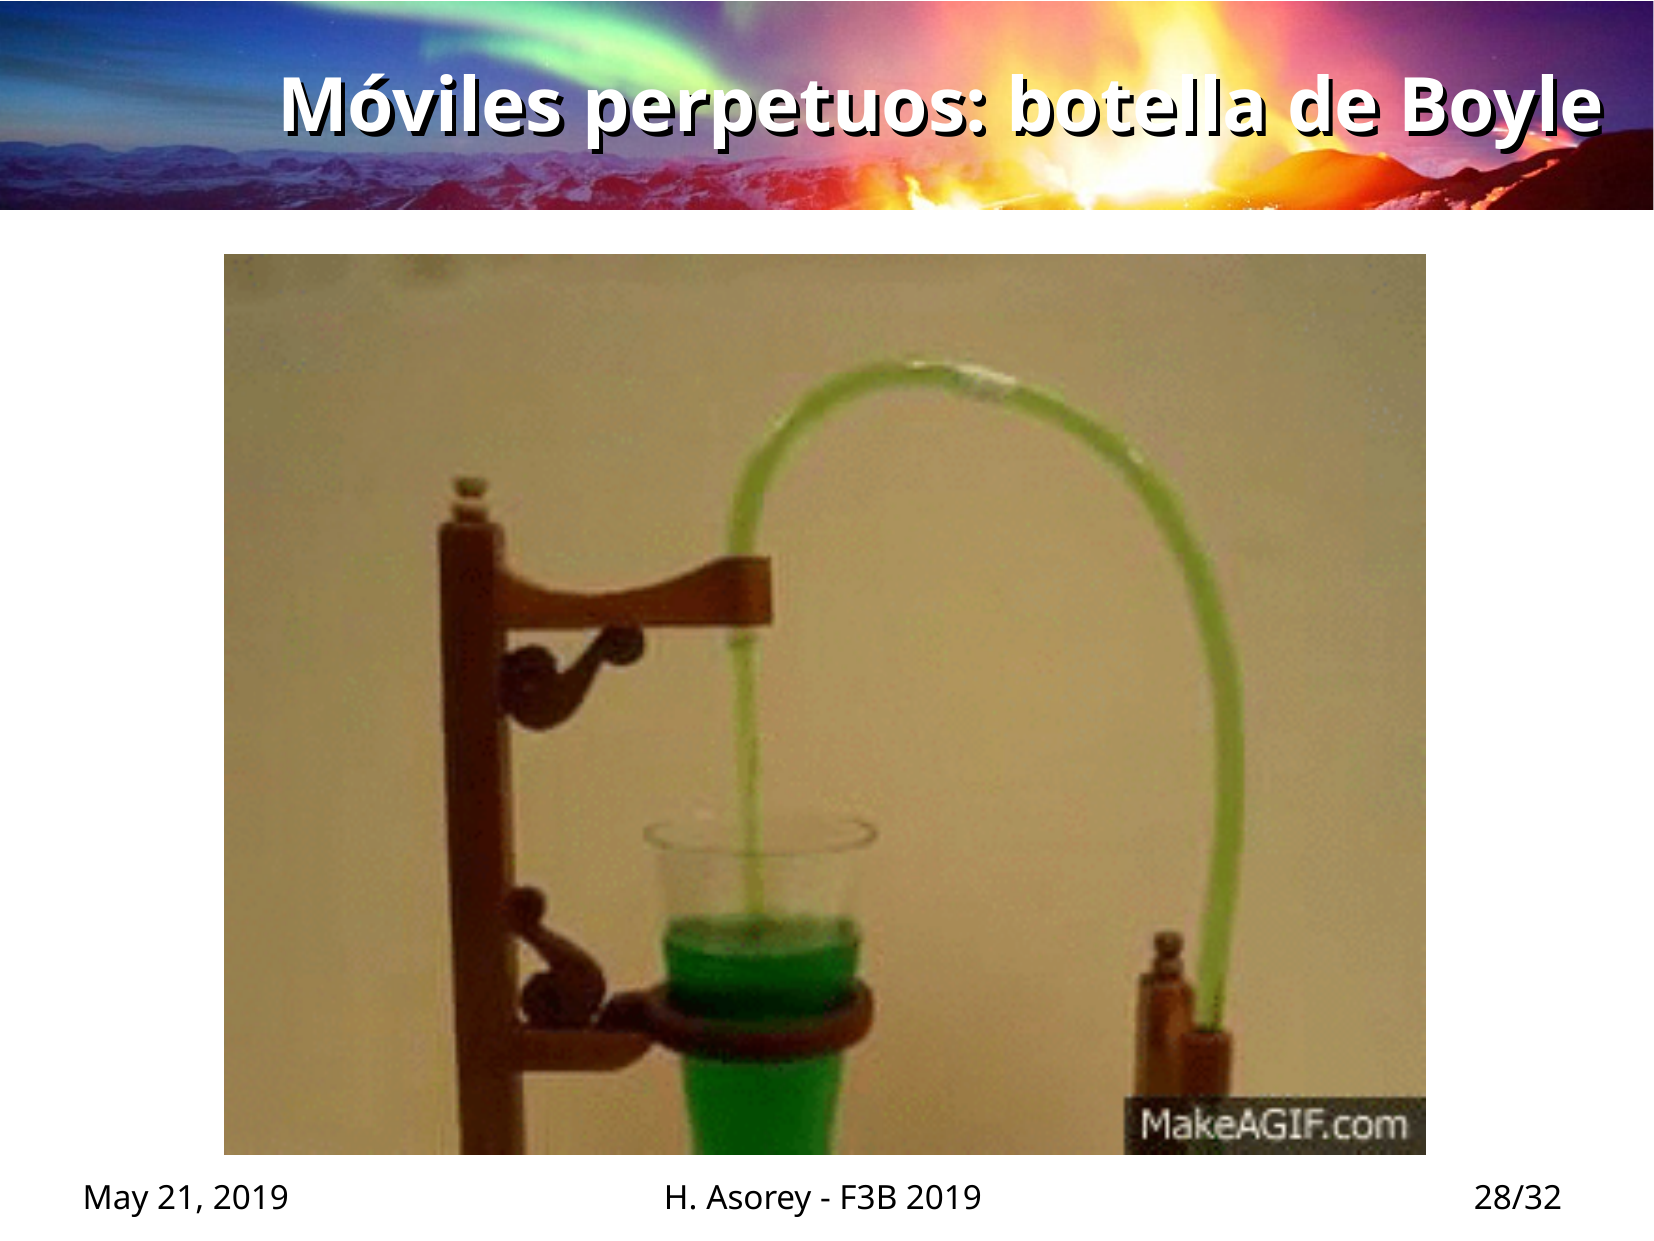

# Móviles perpetuos: botella de Boyle
May 21, 2019
H. Asorey - F3B 2019
28